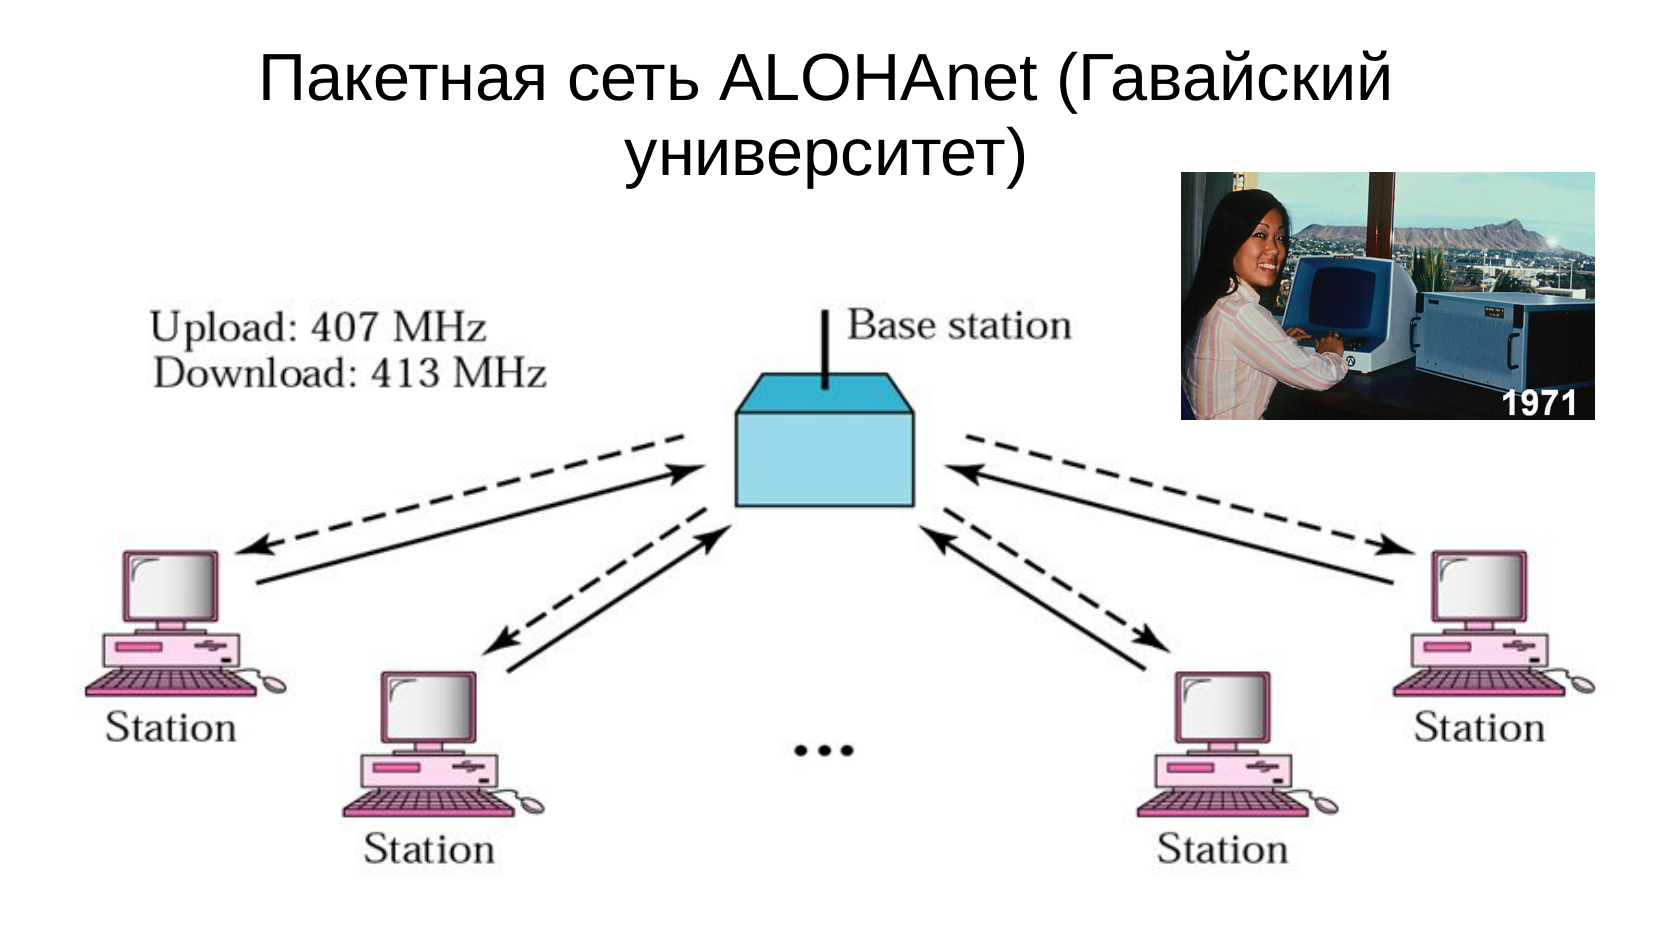

# Пакетная сеть ALOHAnet (Гавайский университет)
10